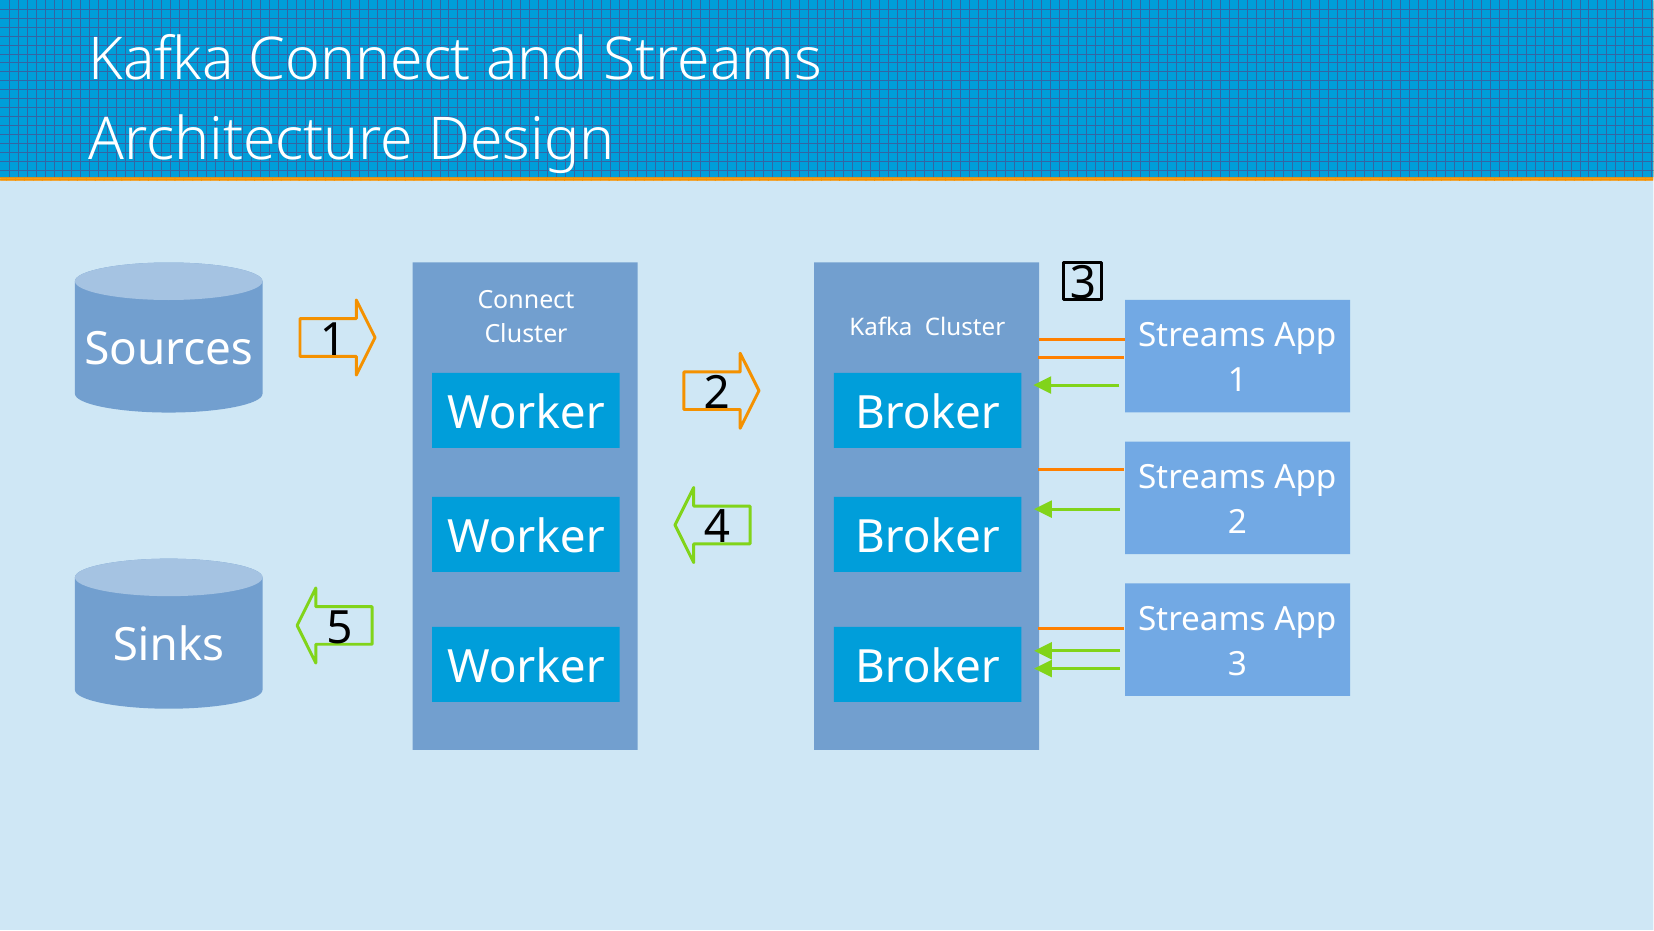

# Kafka Connect and Streams Architecture Design
Sources
3
Connect Cluster
Kafka Cluster
1
Streams App 1
2
Worker
Broker
Streams App 2
4
Worker
Broker
Sinks
Streams App 3
5
Worker
Broker